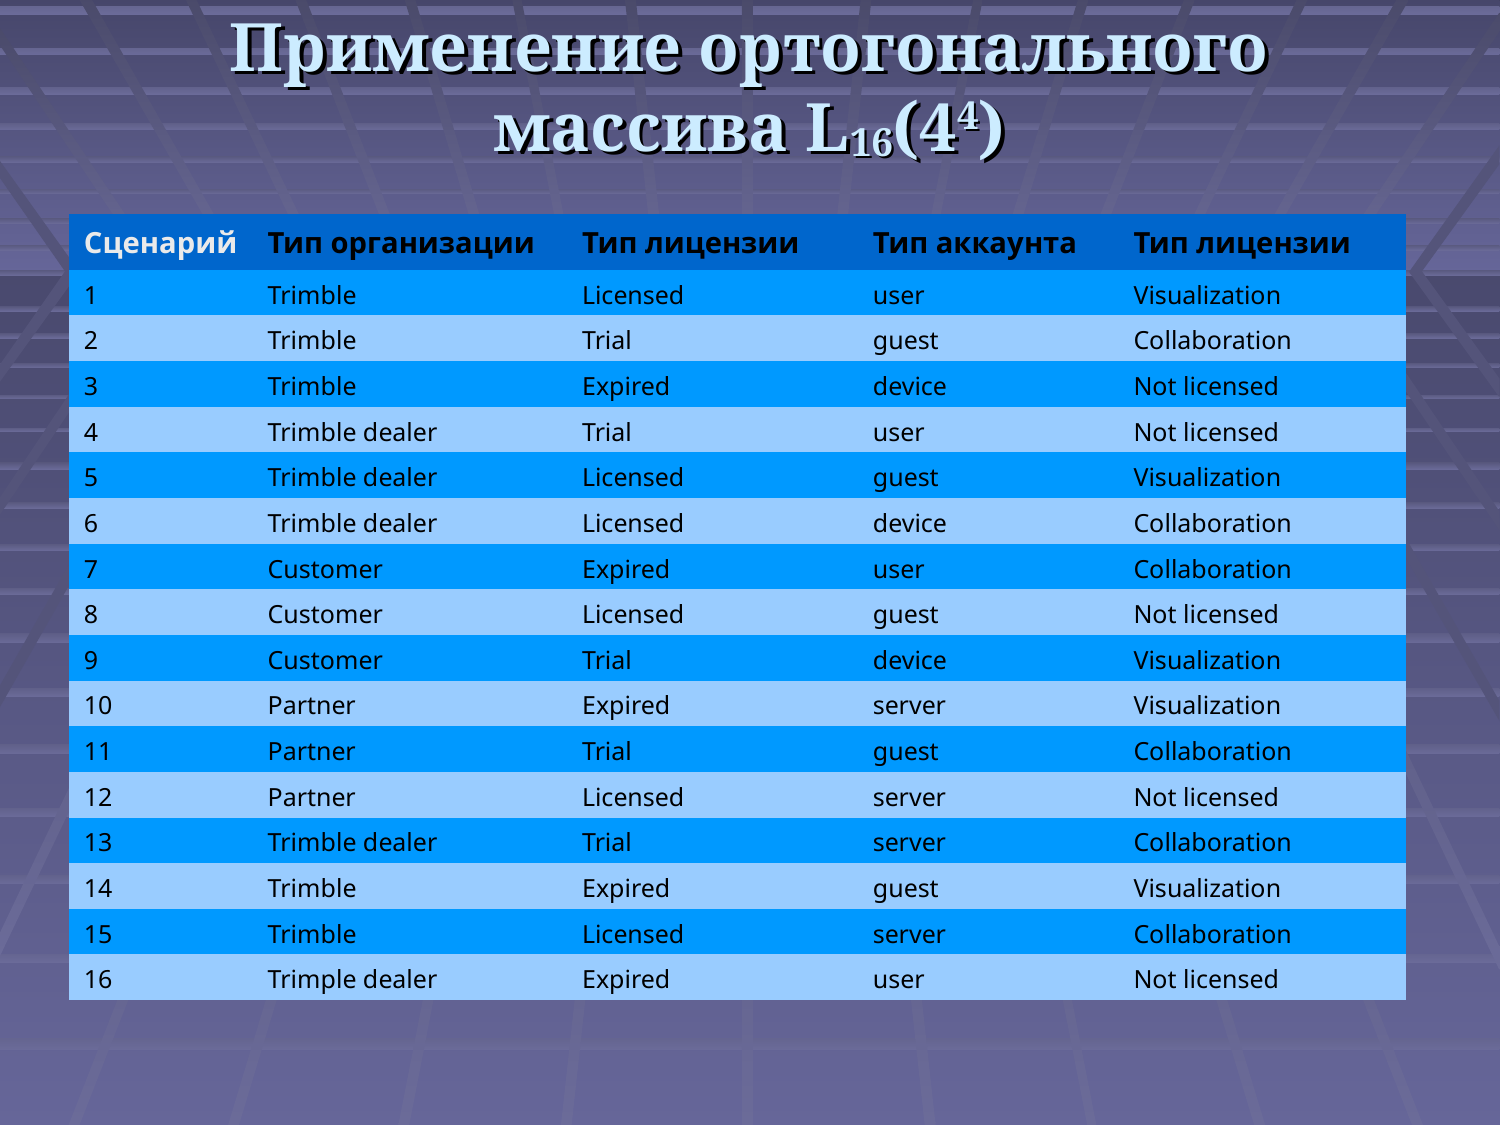

# Применение ортогонального массива L16(44)
| Сценарий | Тип организации | Тип лицензии | Тип аккаунта | Тип лицензии |
| --- | --- | --- | --- | --- |
| 1 | Trimble | Licensed | user | Visualization |
| 2 | Trimble | Trial | guest | Collaboration |
| 3 | Trimble | Expired | device | Not licensed |
| 4 | Trimble dealer | Trial | user | Not licensed |
| 5 | Trimble dealer | Licensed | guest | Visualization |
| 6 | Trimble dealer | Licensed | device | Collaboration |
| 7 | Customer | Expired | user | Collaboration |
| 8 | Customer | Licensed | guest | Not licensed |
| 9 | Customer | Trial | device | Visualization |
| 10 | Partner | Expired | server | Visualization |
| 11 | Partner | Trial | guest | Collaboration |
| 12 | Partner | Licensed | server | Not licensed |
| 13 | Trimble dealer | Trial | server | Collaboration |
| 14 | Trimble | Expired | guest | Visualization |
| 15 | Trimble | Licensed | server | Collaboration |
| 16 | Trimple dealer | Expired | user | Not licensed |